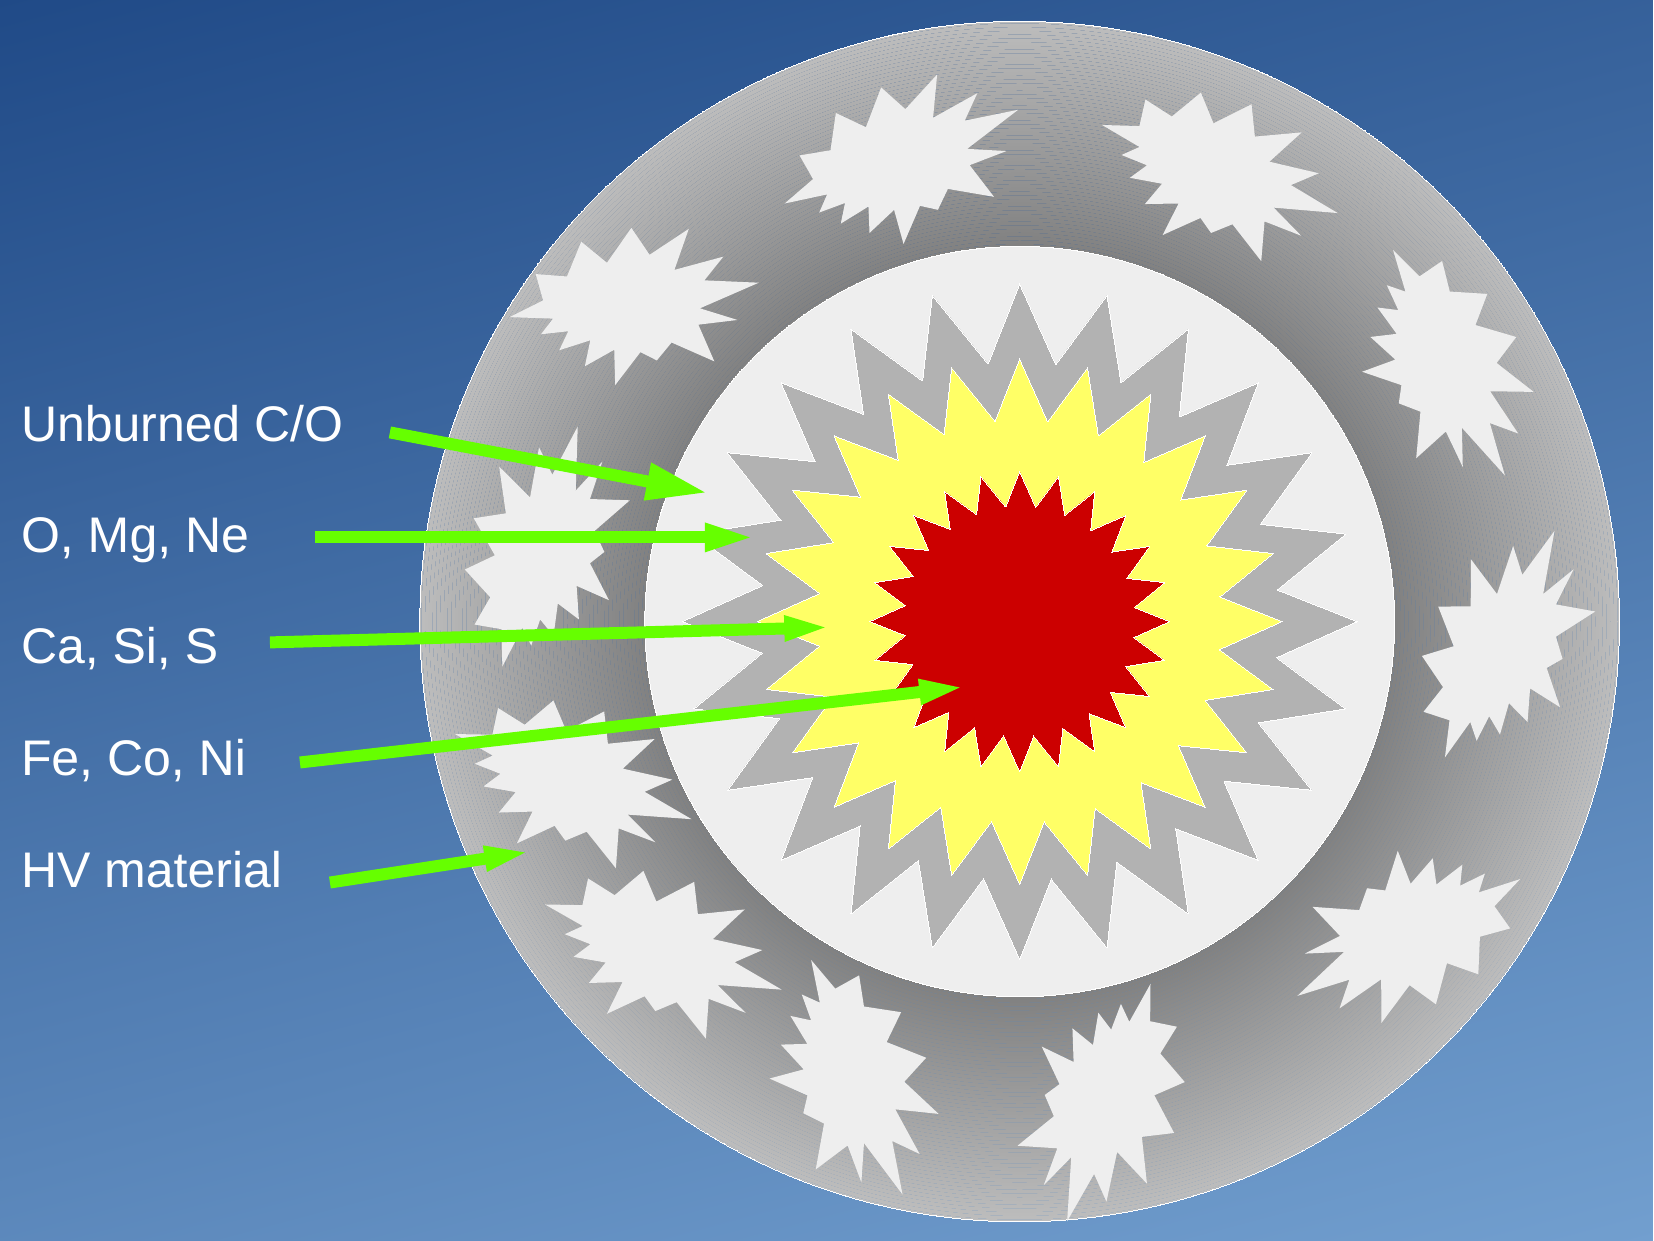

Unburned C/O
O, Mg, Ne
Ca, Si, S
Fe, Co, Ni
HV material